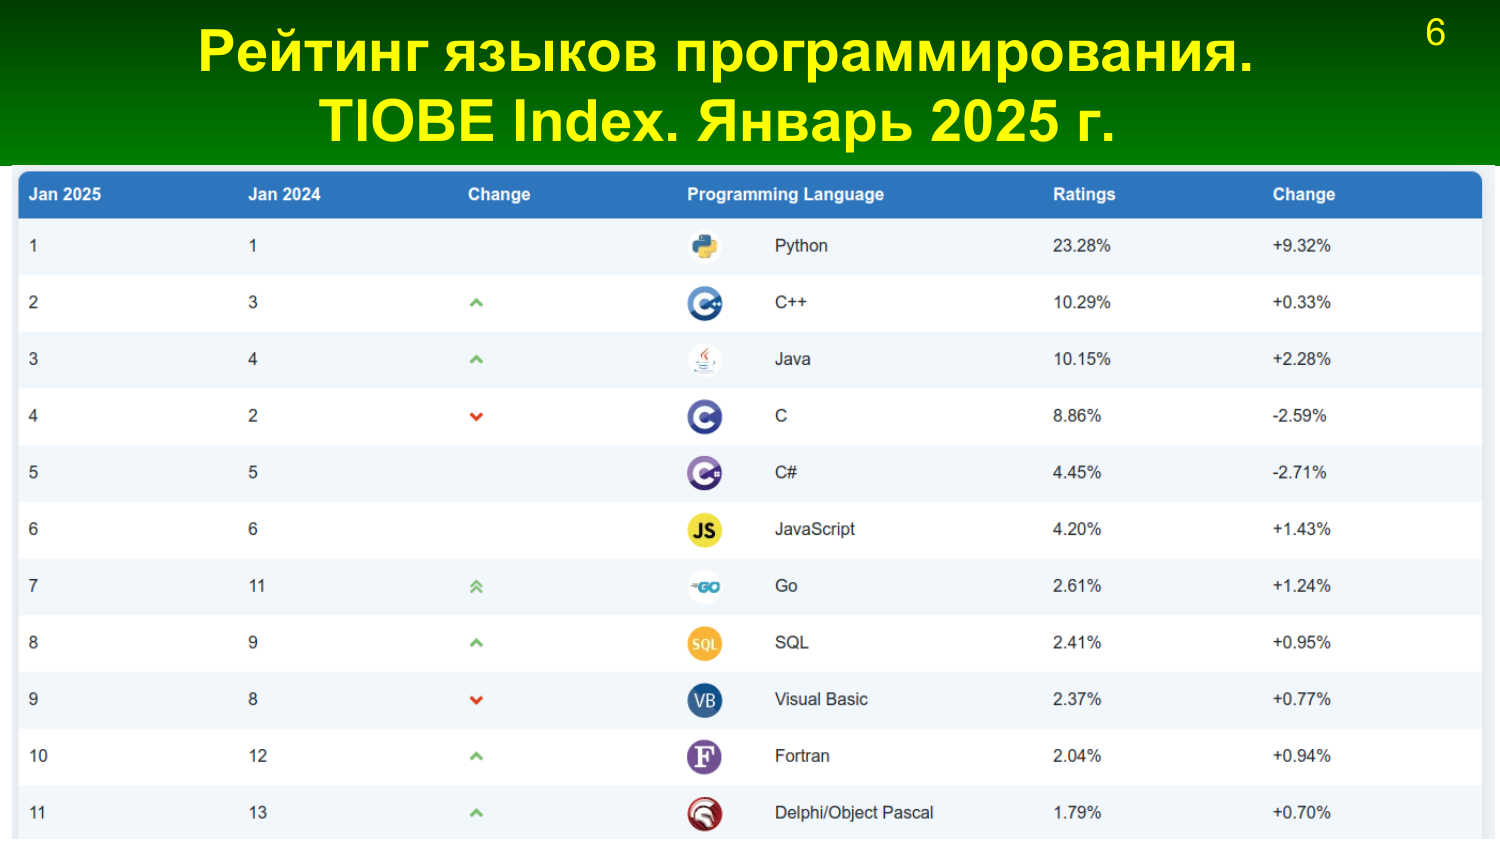

# Рейтинг языков программирования. TIOBE Index. Январь 2025 г.